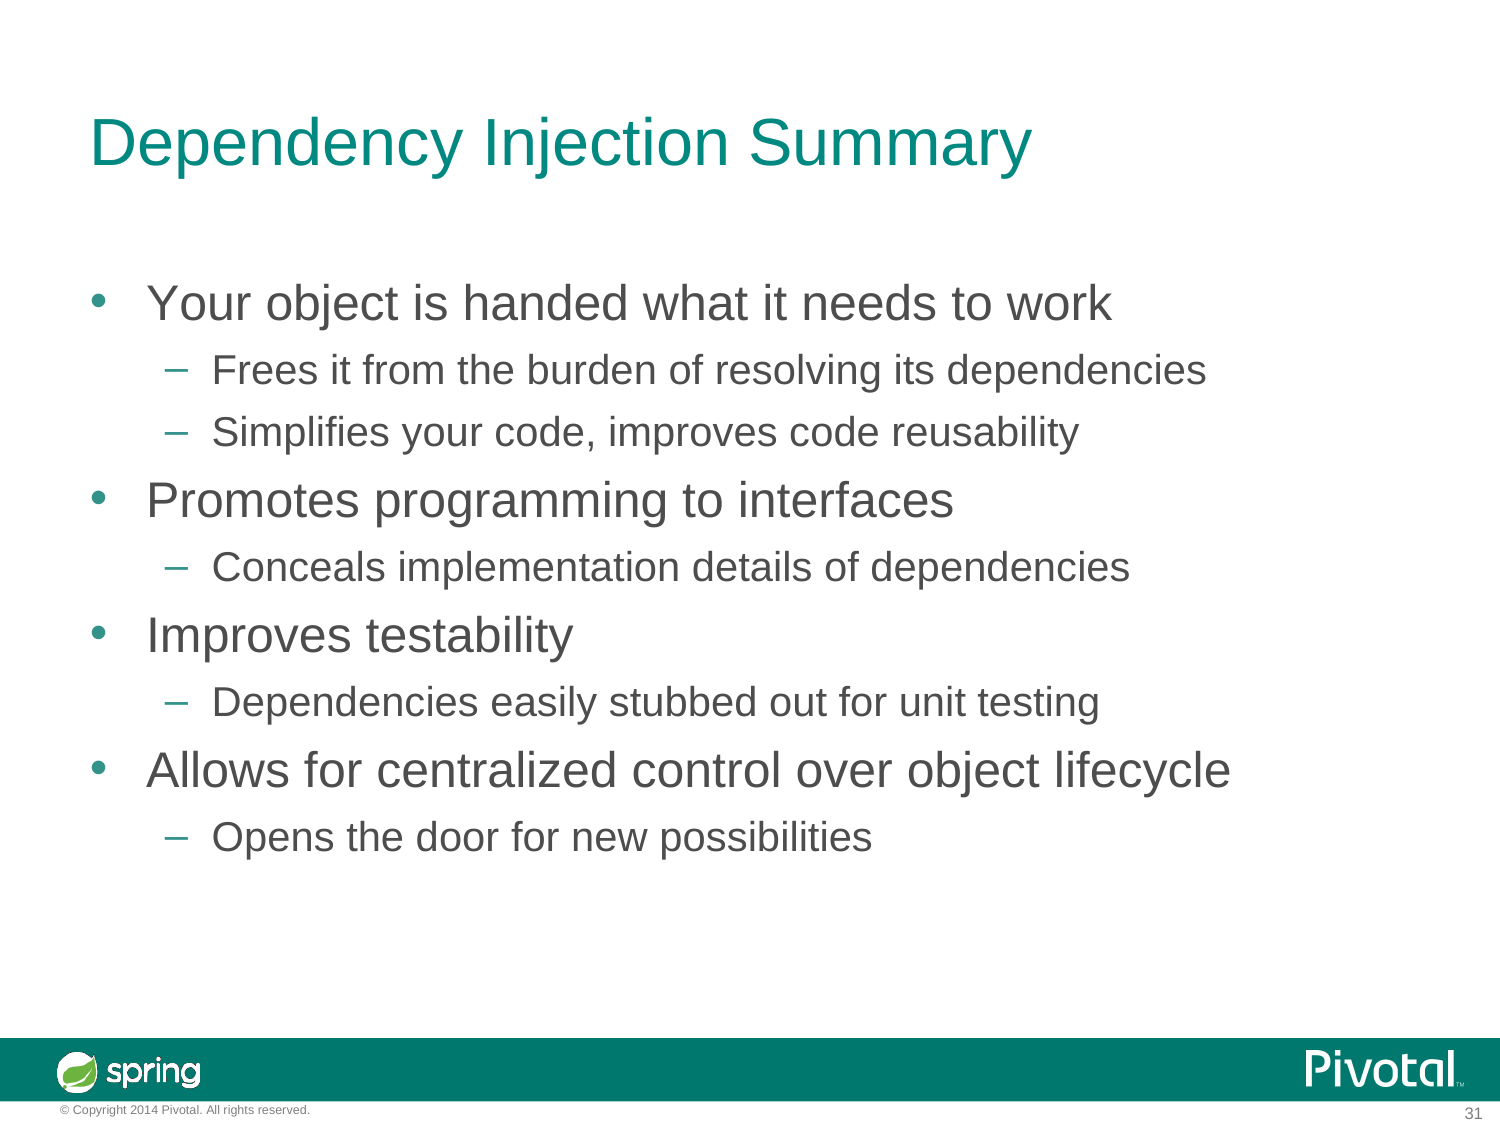

# Dependency Injection Summary
Your object is handed what it needs to work
Frees it from the burden of resolving its dependencies
Simplifies your code, improves code reusability
Promotes programming to interfaces
Conceals implementation details of dependencies
Improves testability
Dependencies easily stubbed out for unit testing
Allows for centralized control over object lifecycle
Opens the door for new possibilities